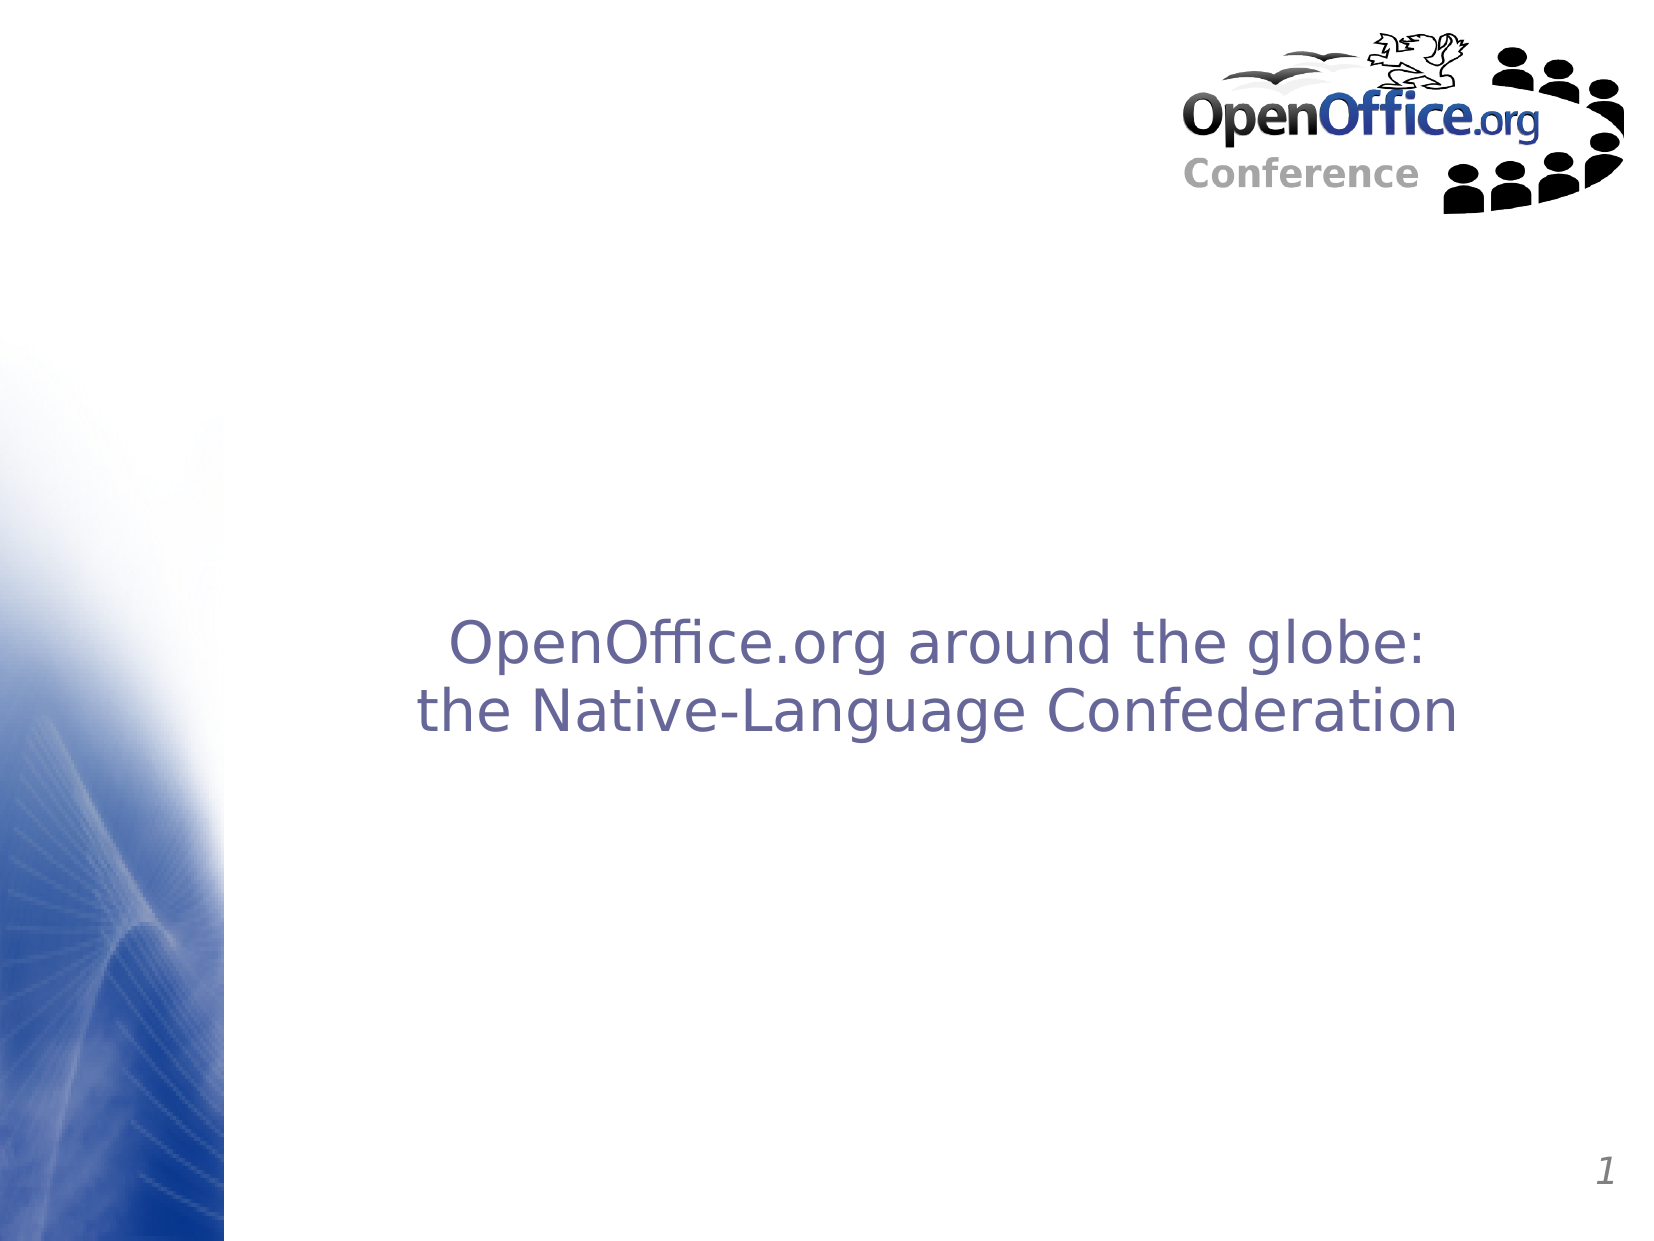

# OpenOffice.org around the globe:
the Native-Language Confederation